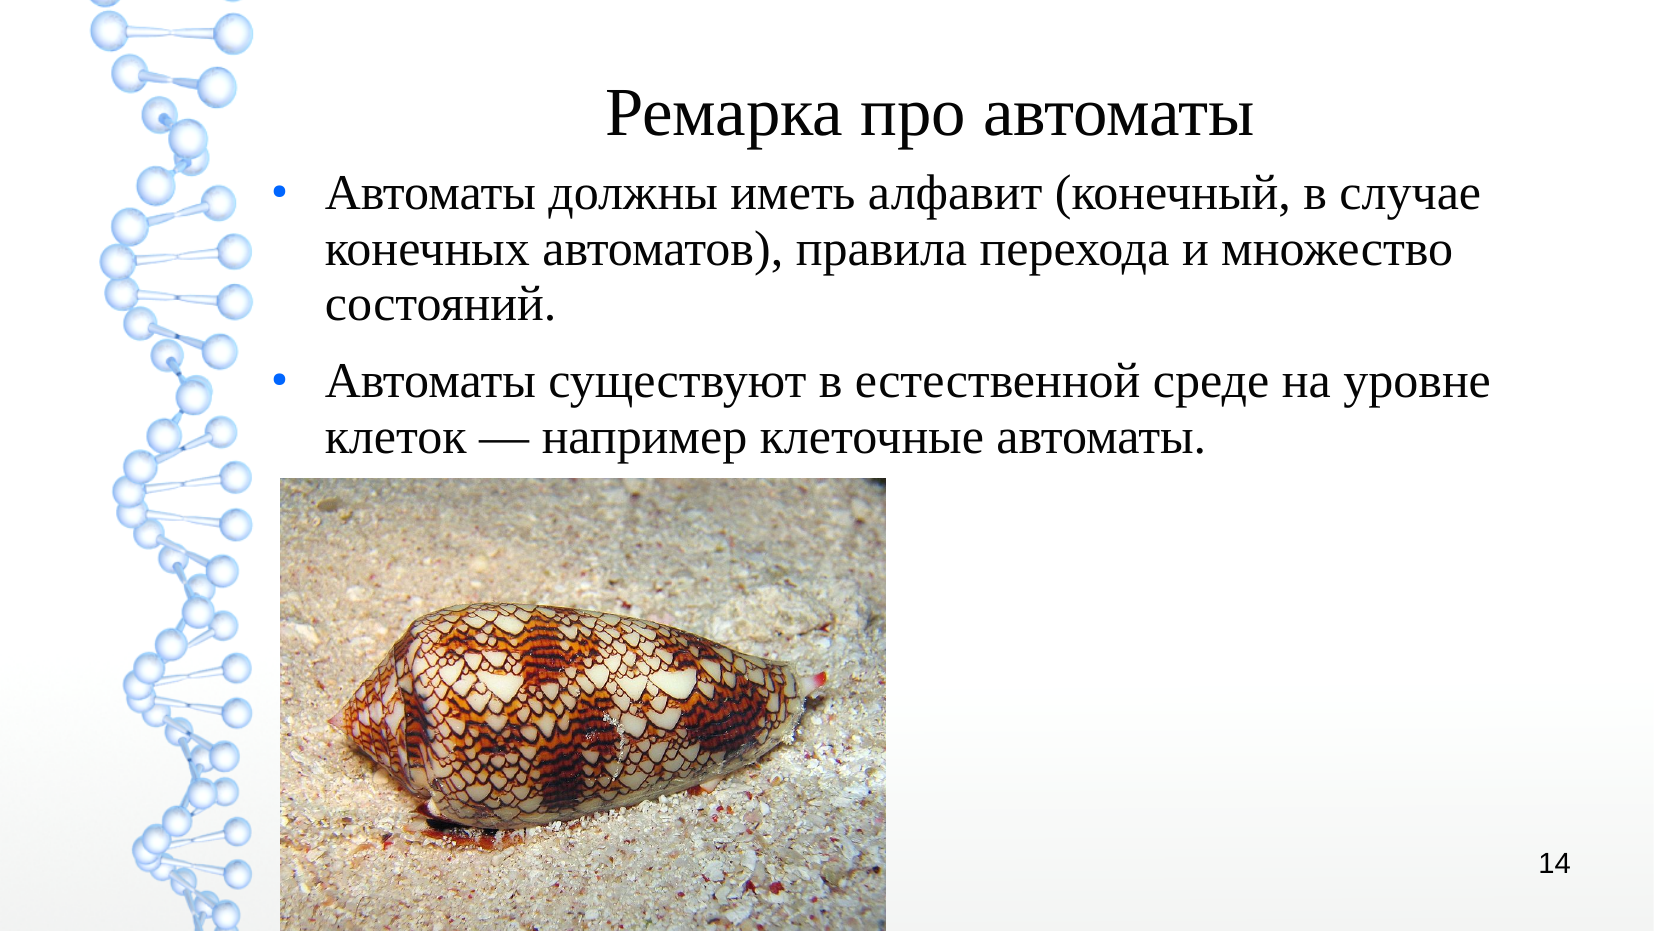

# Ремарка про автоматы
Автоматы должны иметь алфавит (конечный, в случае конечных автоматов), правила перехода и множество состояний.
Автоматы существуют в естественной среде на уровне клеток — например клеточные автоматы.
14